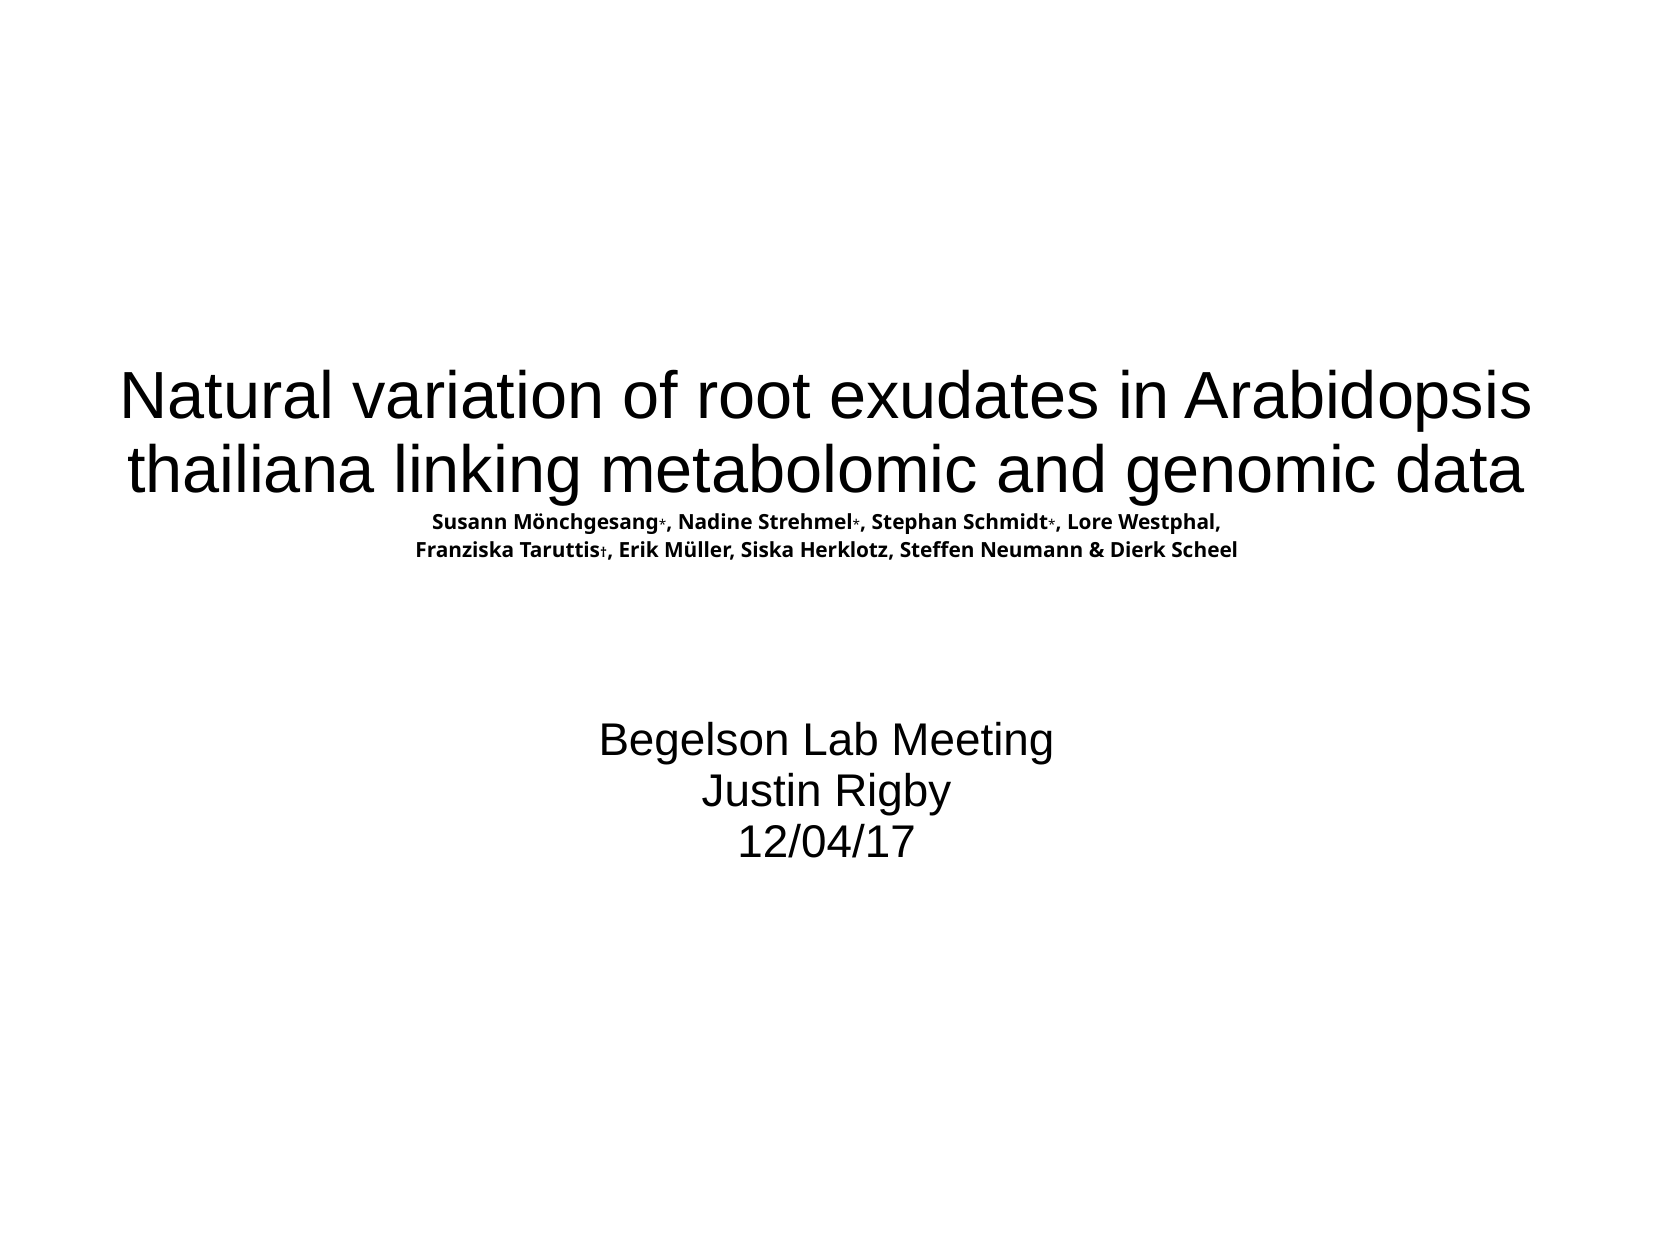

# Natural variation of root exudates in Arabidopsis thailiana linking metabolomic and genomic data
Susann Mönchgesang*, Nadine Strehmel*, Stephan Schmidt*, Lore Westphal,
Franziska Taruttis†, Erik Müller, Siska Herklotz, Steffen Neumann & Dierk Scheel
Begelson Lab Meeting
Justin Rigby
12/04/17